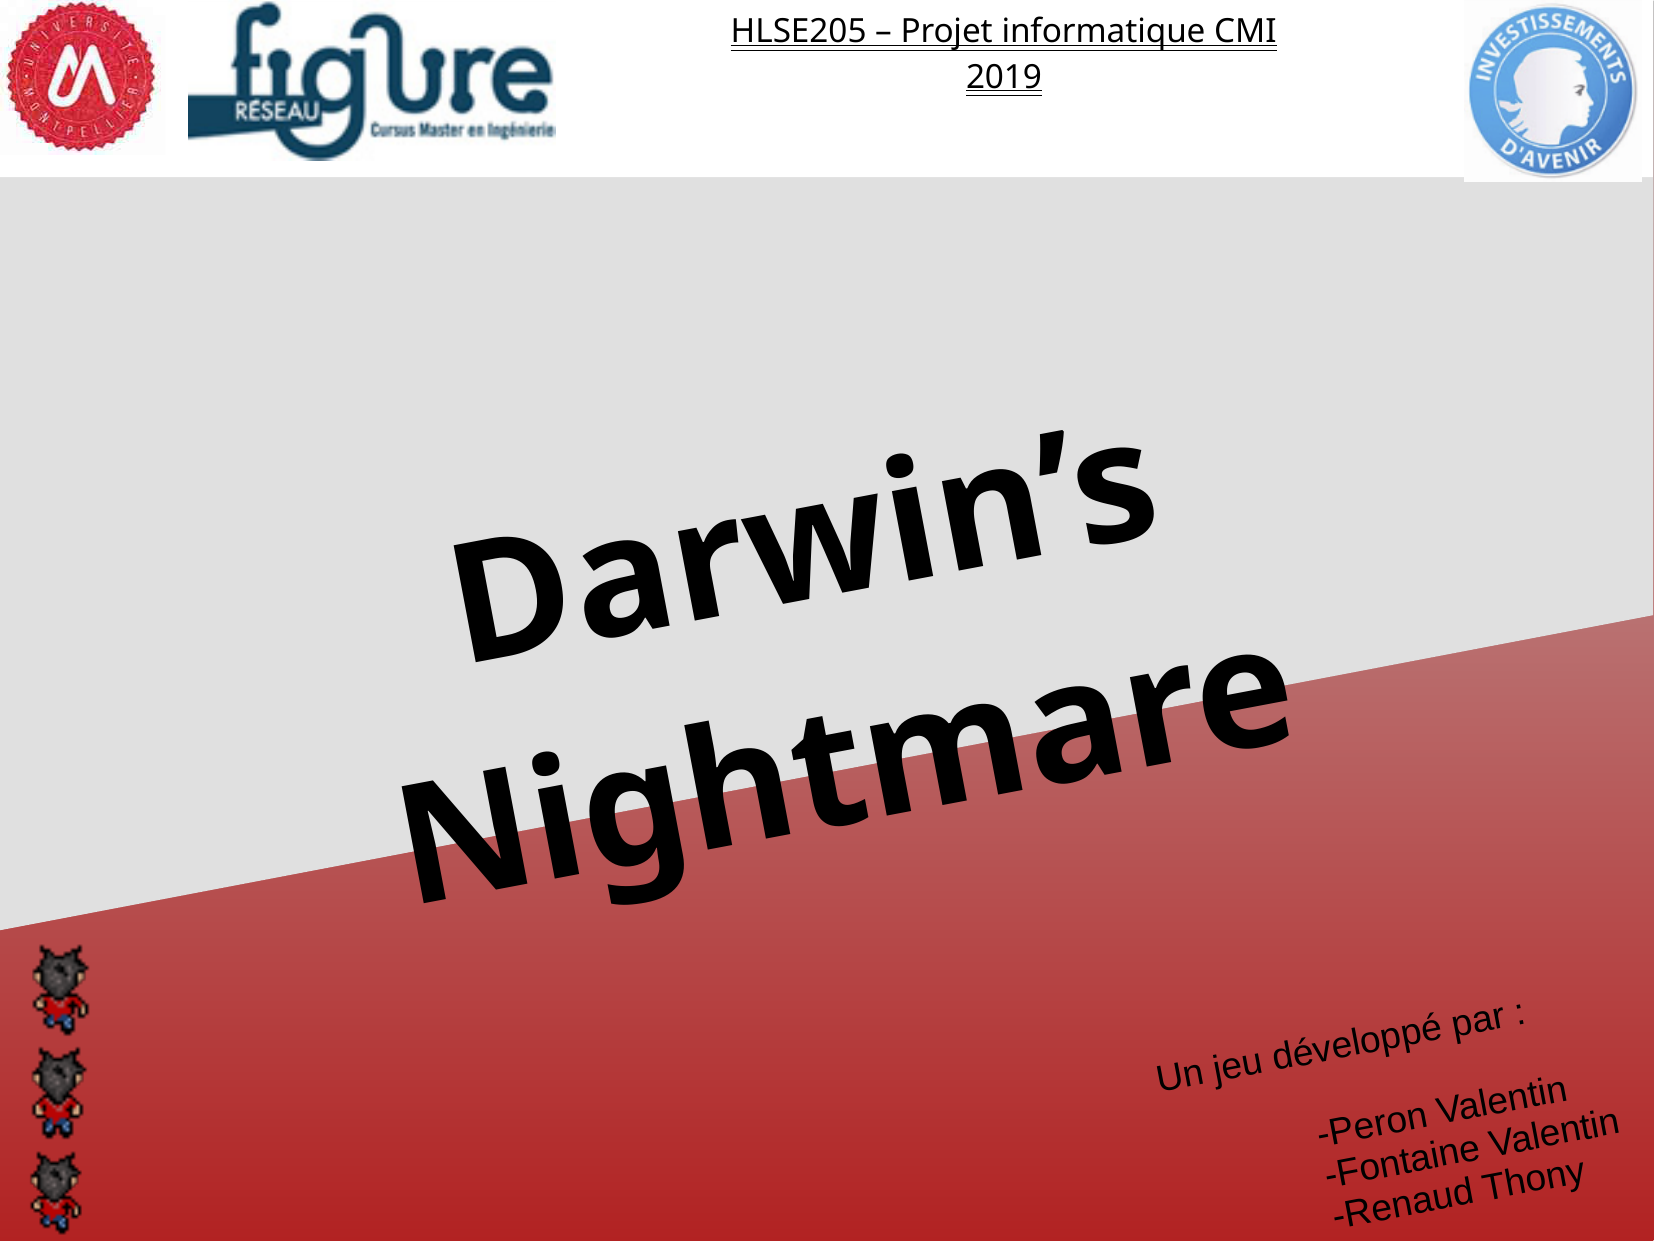

HLSE205 – Projet informatique CMI
2019
# Darwin’s Nightmare
Un jeu développé par :
		-Peron Valentin
		-Fontaine Valentin
		-Renaud Thony